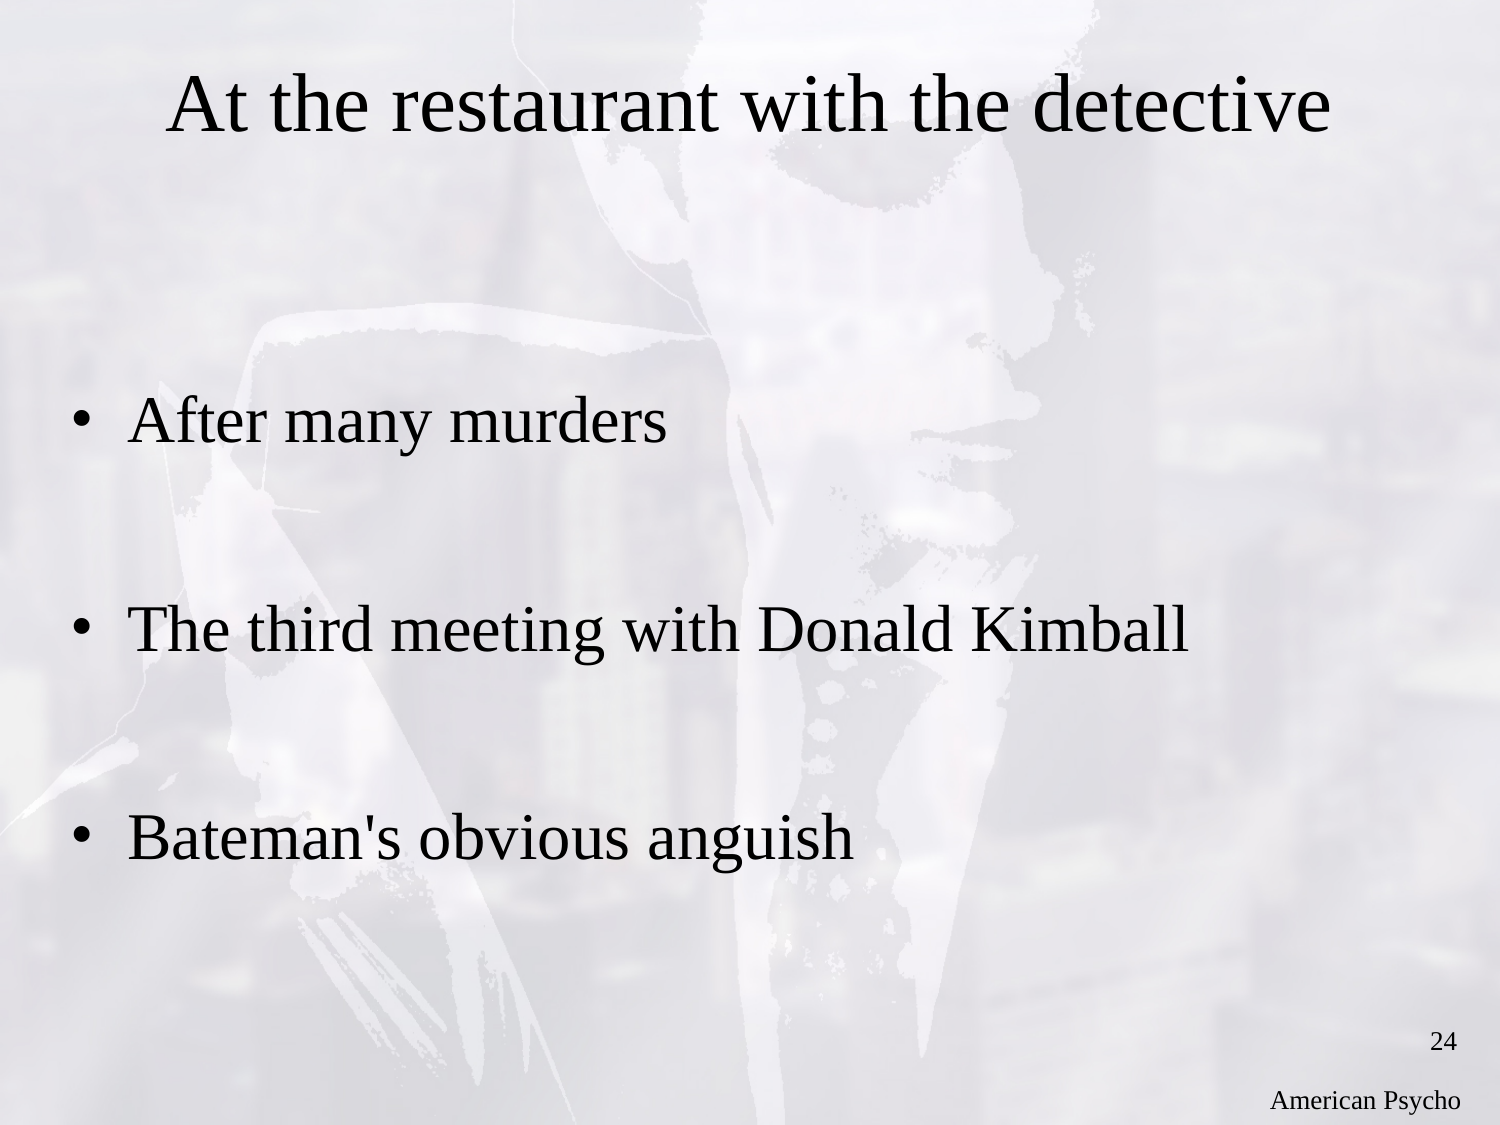

# At the restaurant with the detective
After many murders
The third meeting with Donald Kimball
Bateman's obvious anguish
24
American Psycho